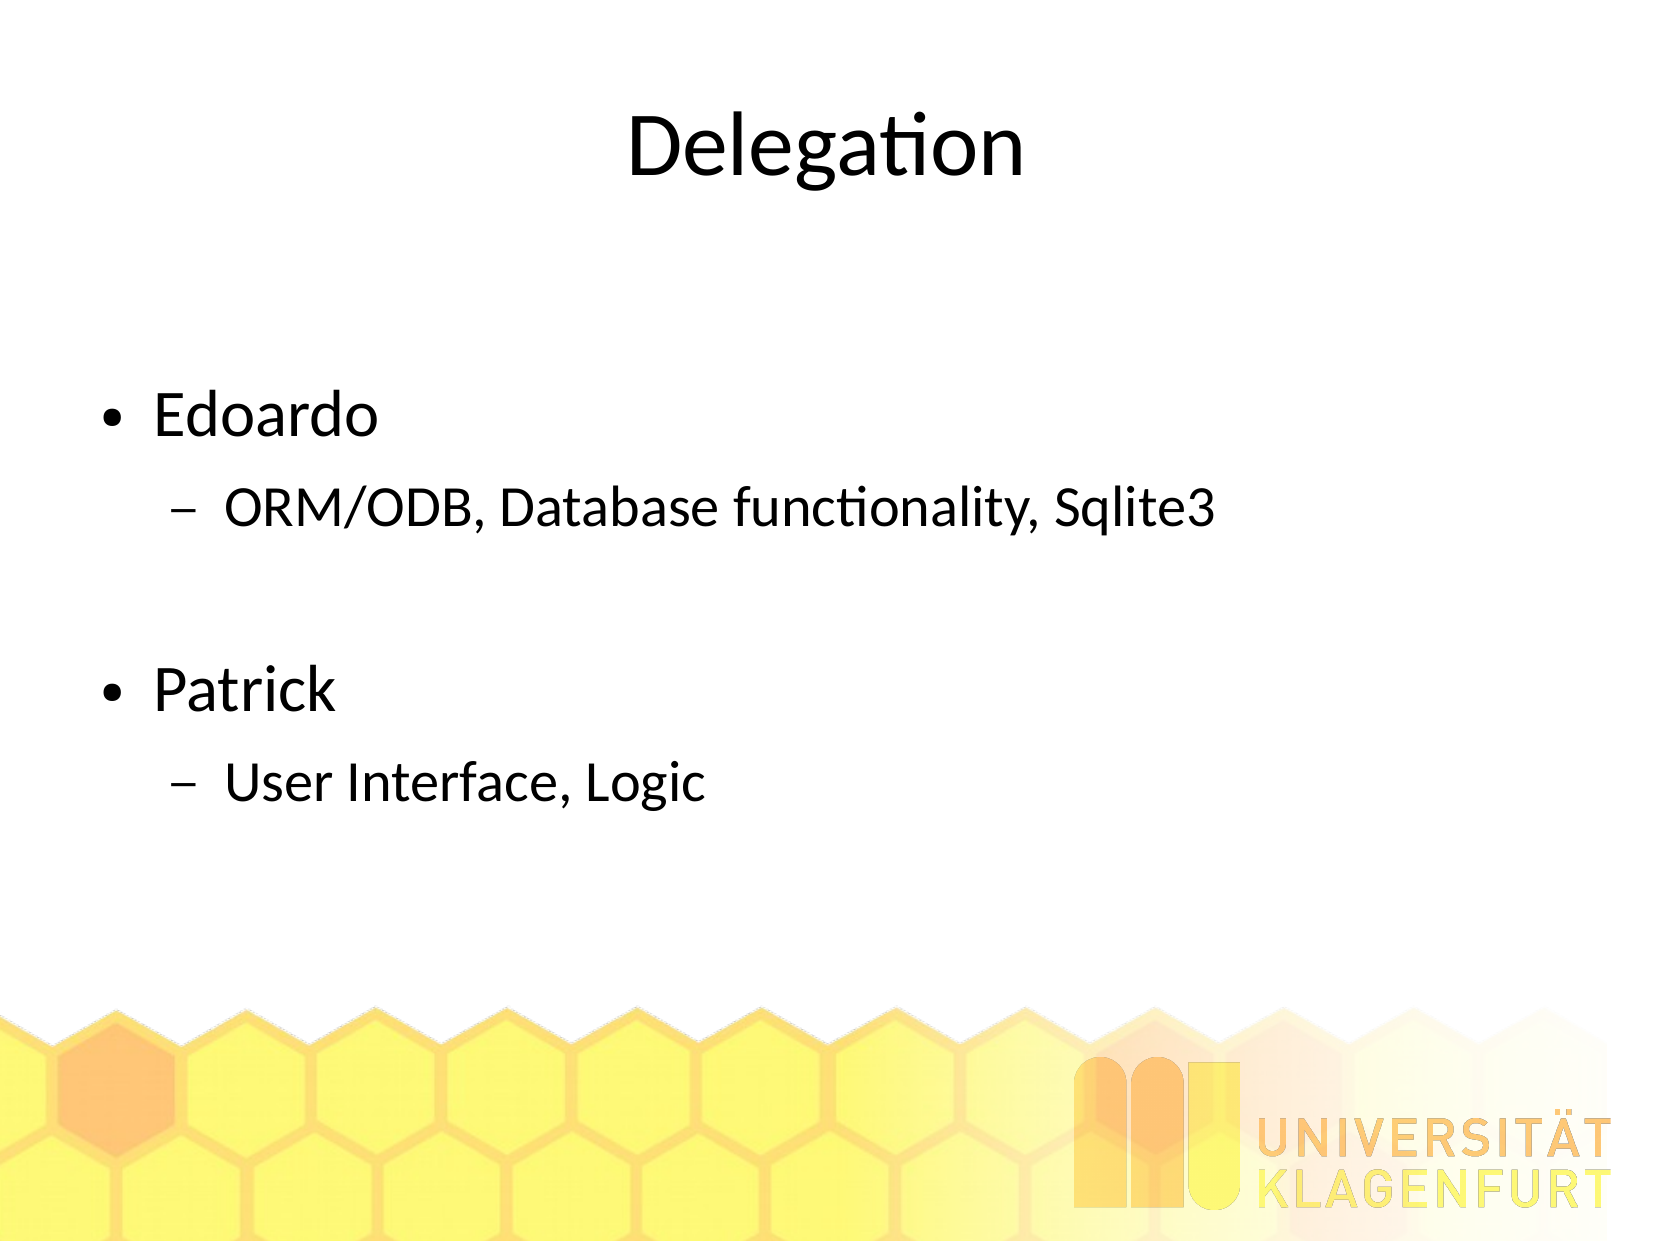

# Delegation
Edoardo
ORM/ODB, Database functionality, Sqlite3
Patrick
User Interface, Logic